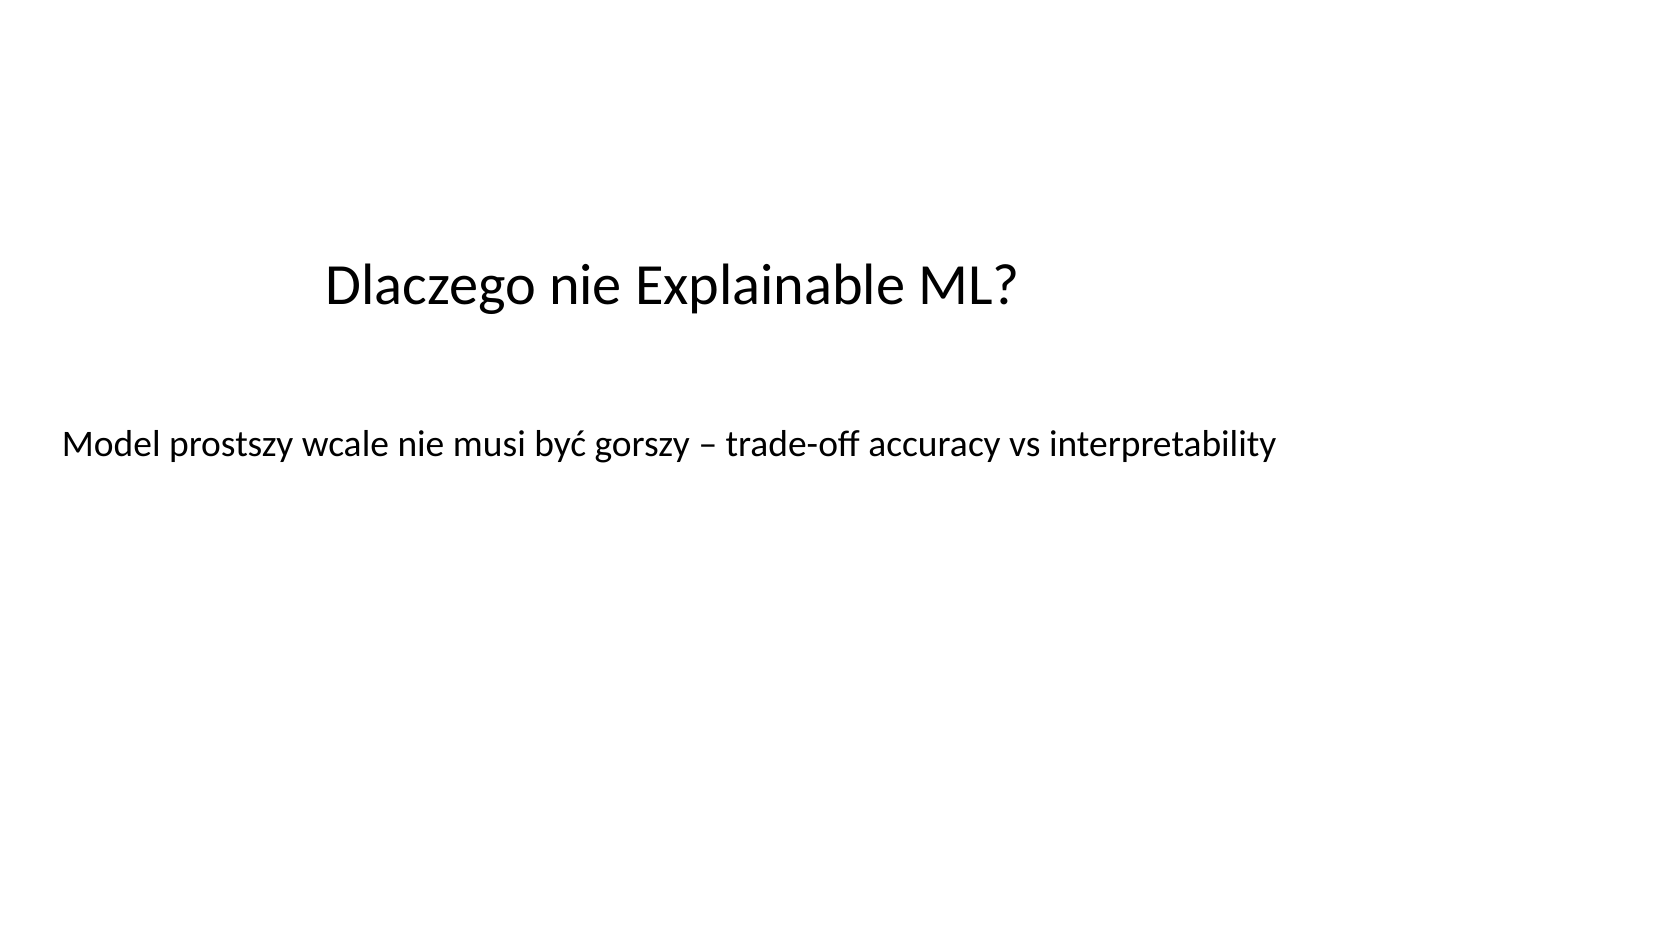

Dlaczego nie Explainable ML?
Model prostszy wcale nie musi być gorszy – trade-off accuracy vs interpretability